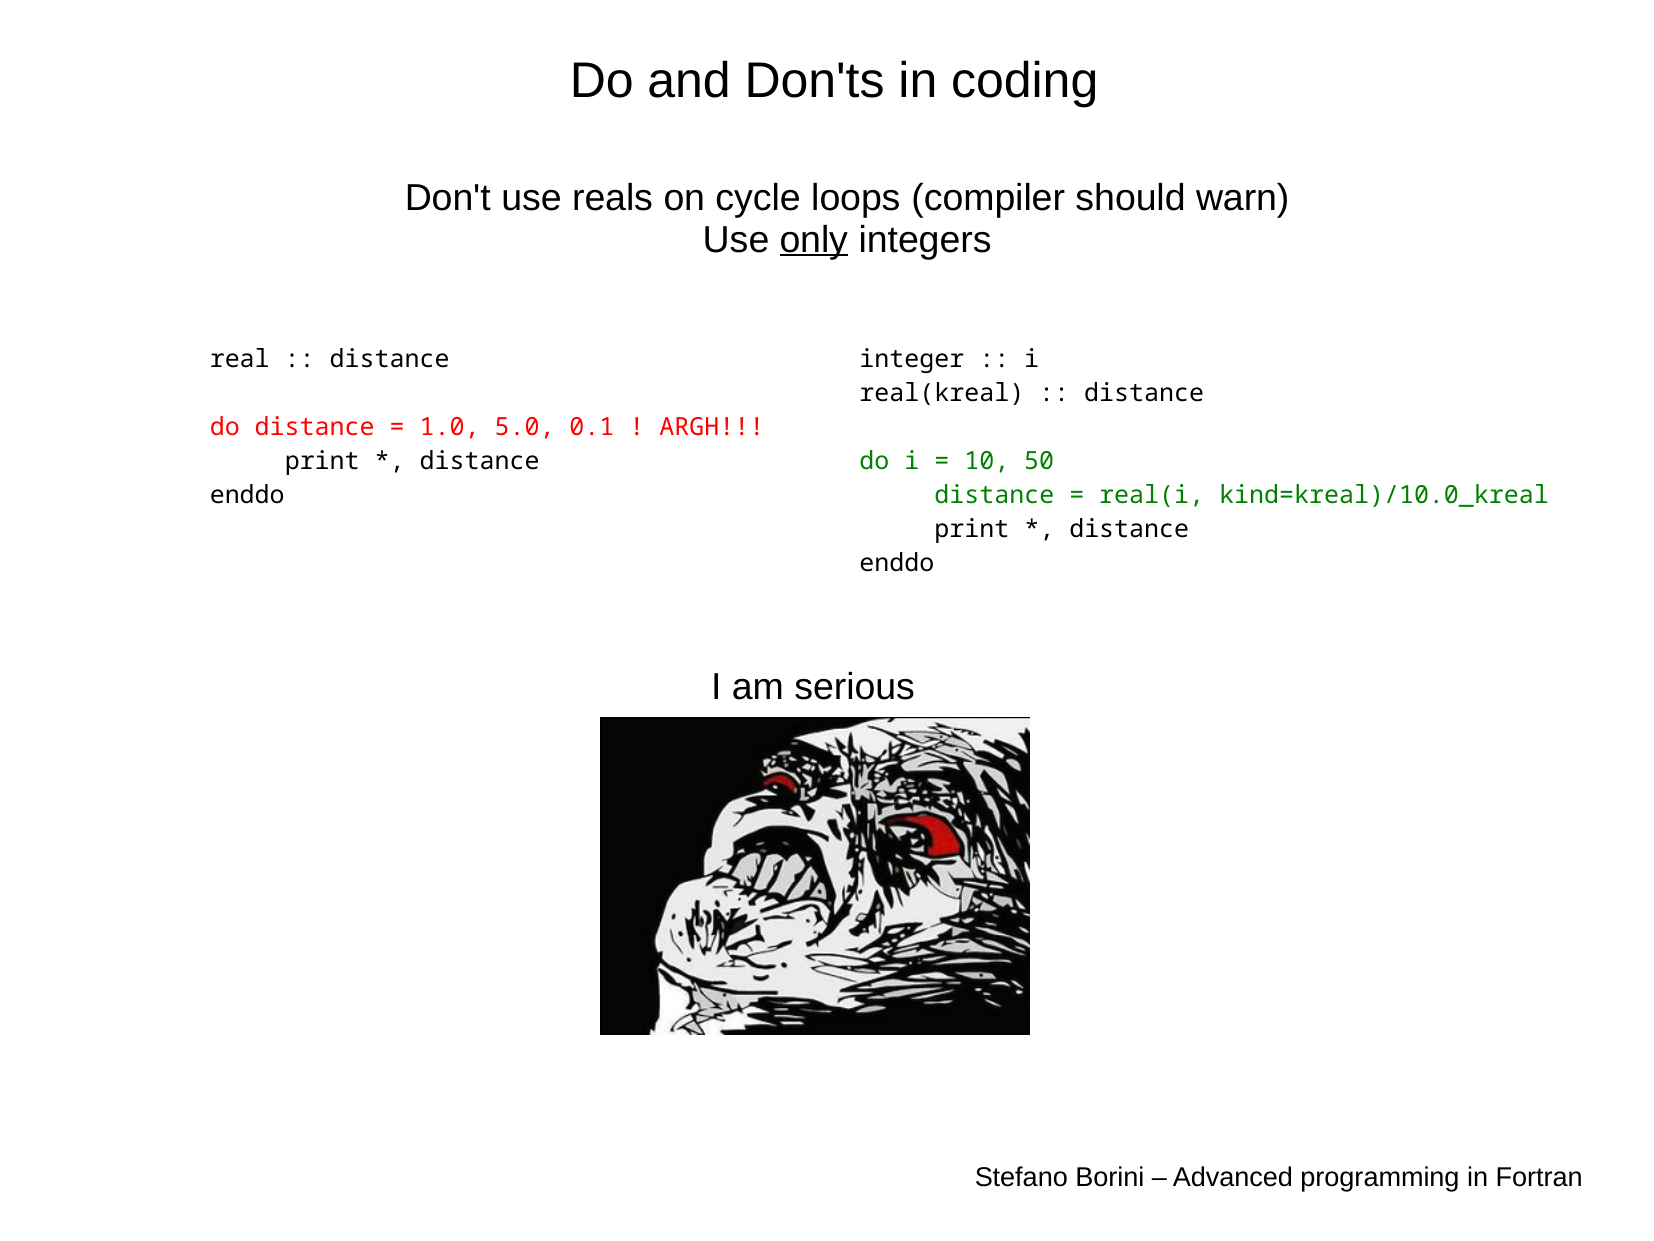

Do and Don'ts in coding
Don't use reals on cycle loops (compiler should warn)
Use only integers
real :: distance
do distance = 1.0, 5.0, 0.1 ! ARGH!!!
	print *, distance
enddo
integer :: i
real(kreal) :: distance
do i = 10, 50
	distance = real(i, kind=kreal)/10.0_kreal
	print *, distance
enddo
I am serious
Stefano Borini – Advanced programming in Fortran